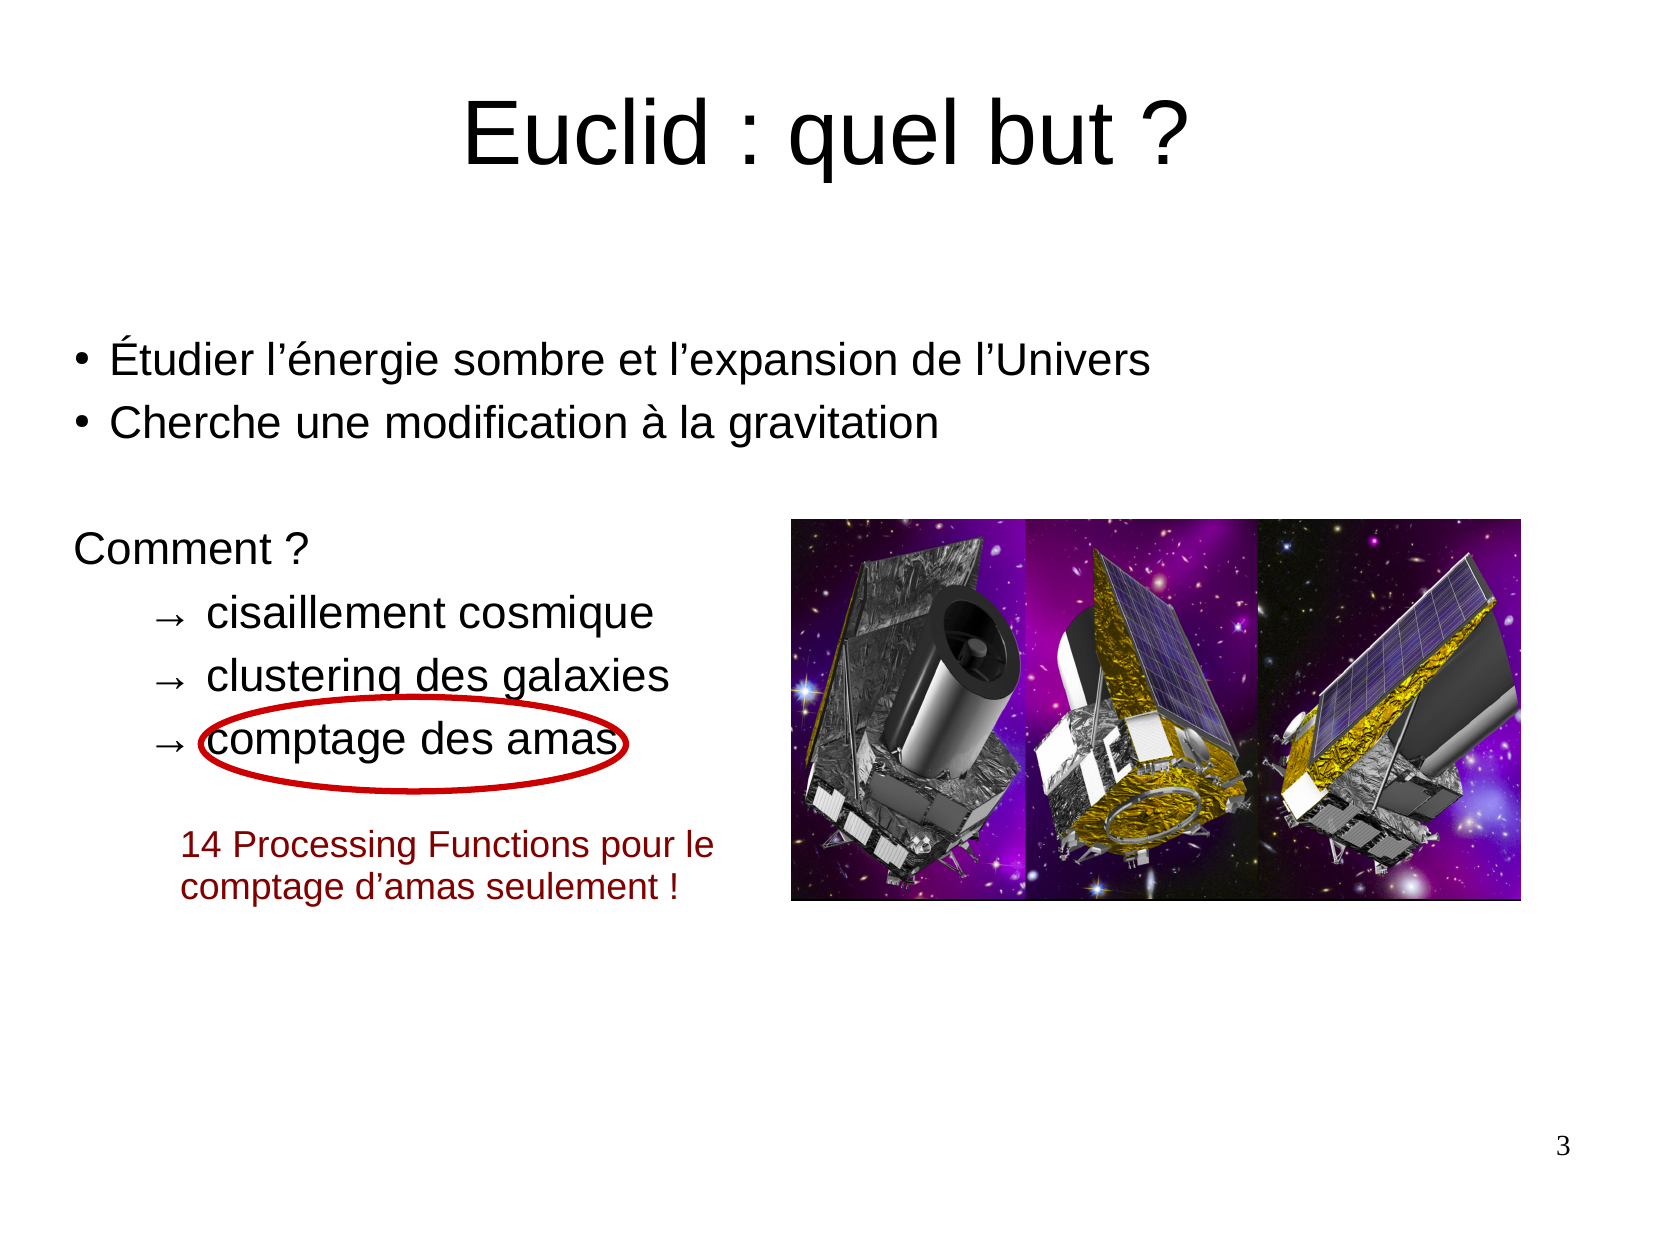

# Euclid : quel but ?
Étudier l’énergie sombre et l’expansion de l’Univers
Cherche une modification à la gravitation
Comment ?
	→ cisaillement cosmique
	→ clustering des galaxies
	→ comptage des amas
14 Processing Functions pour le comptage d’amas seulement !
3